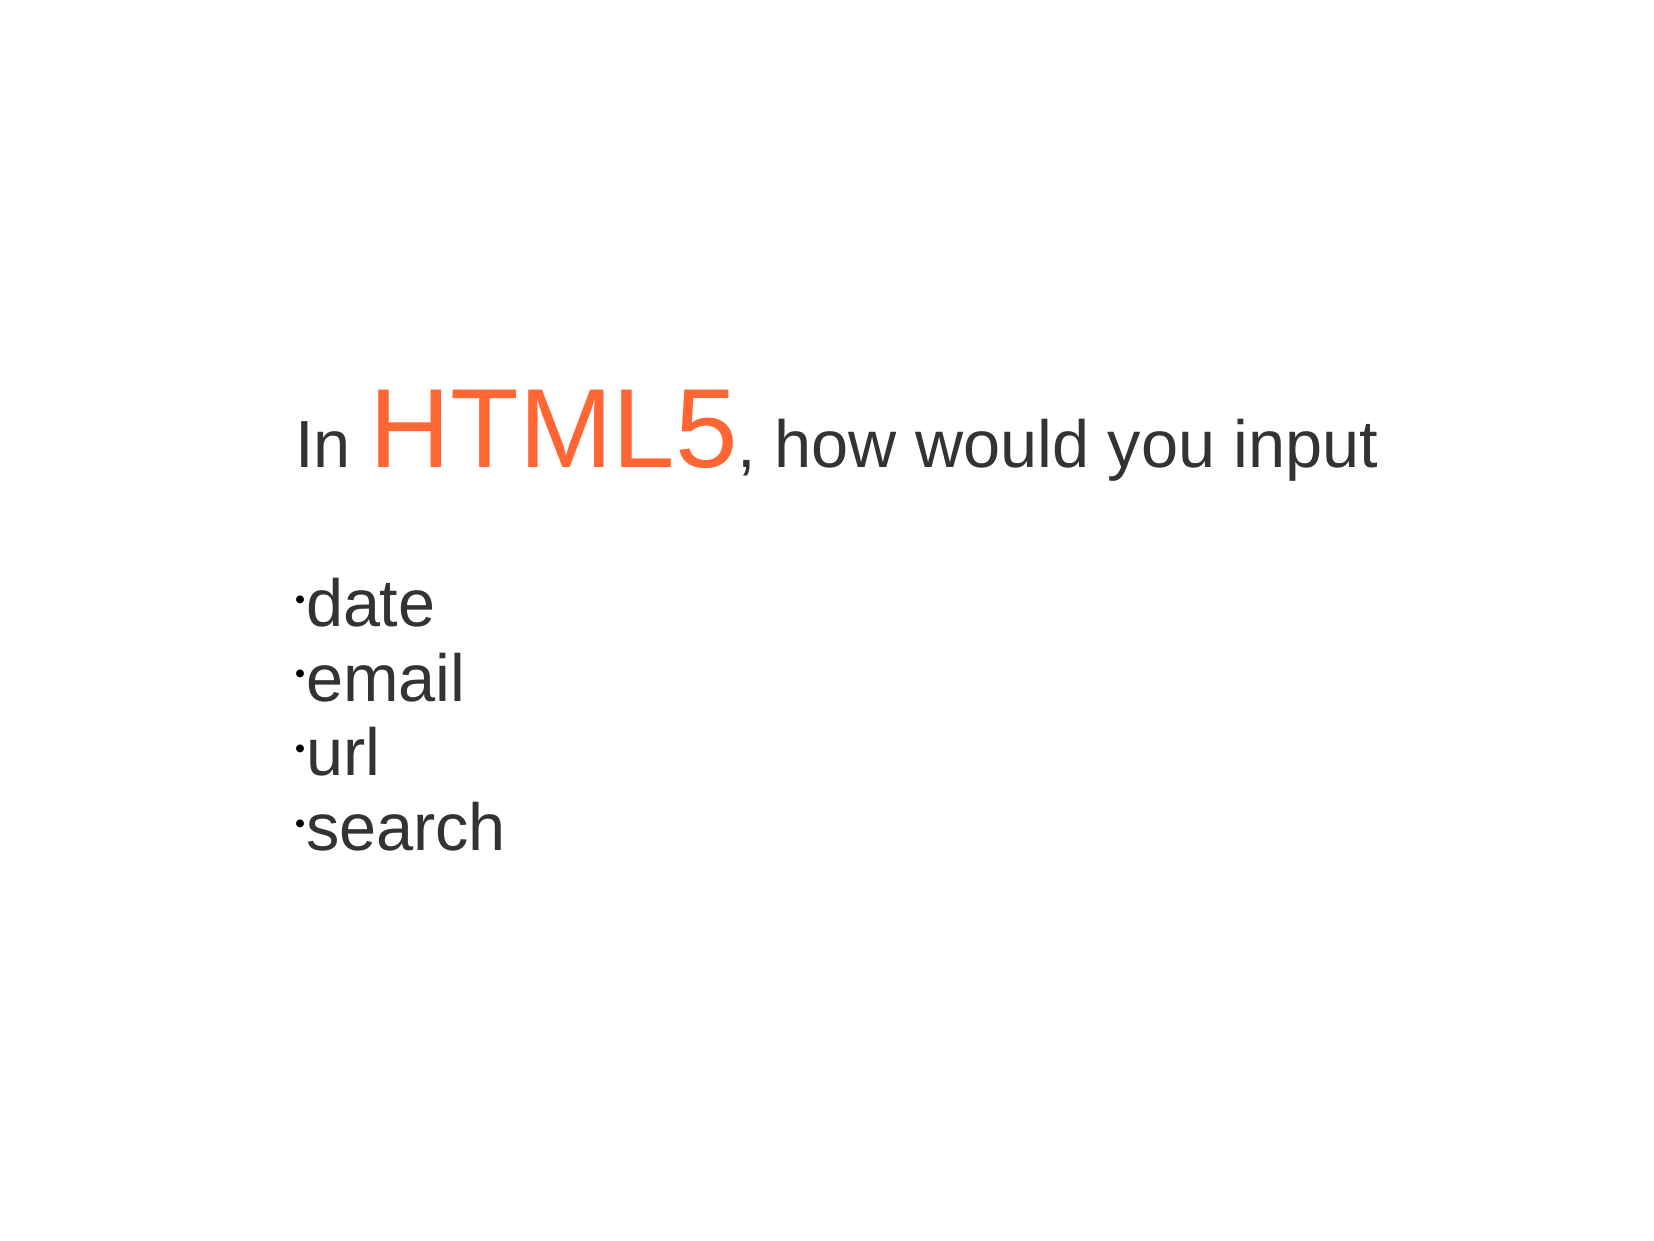

# In HTML5, how would you input
date
email
url
search